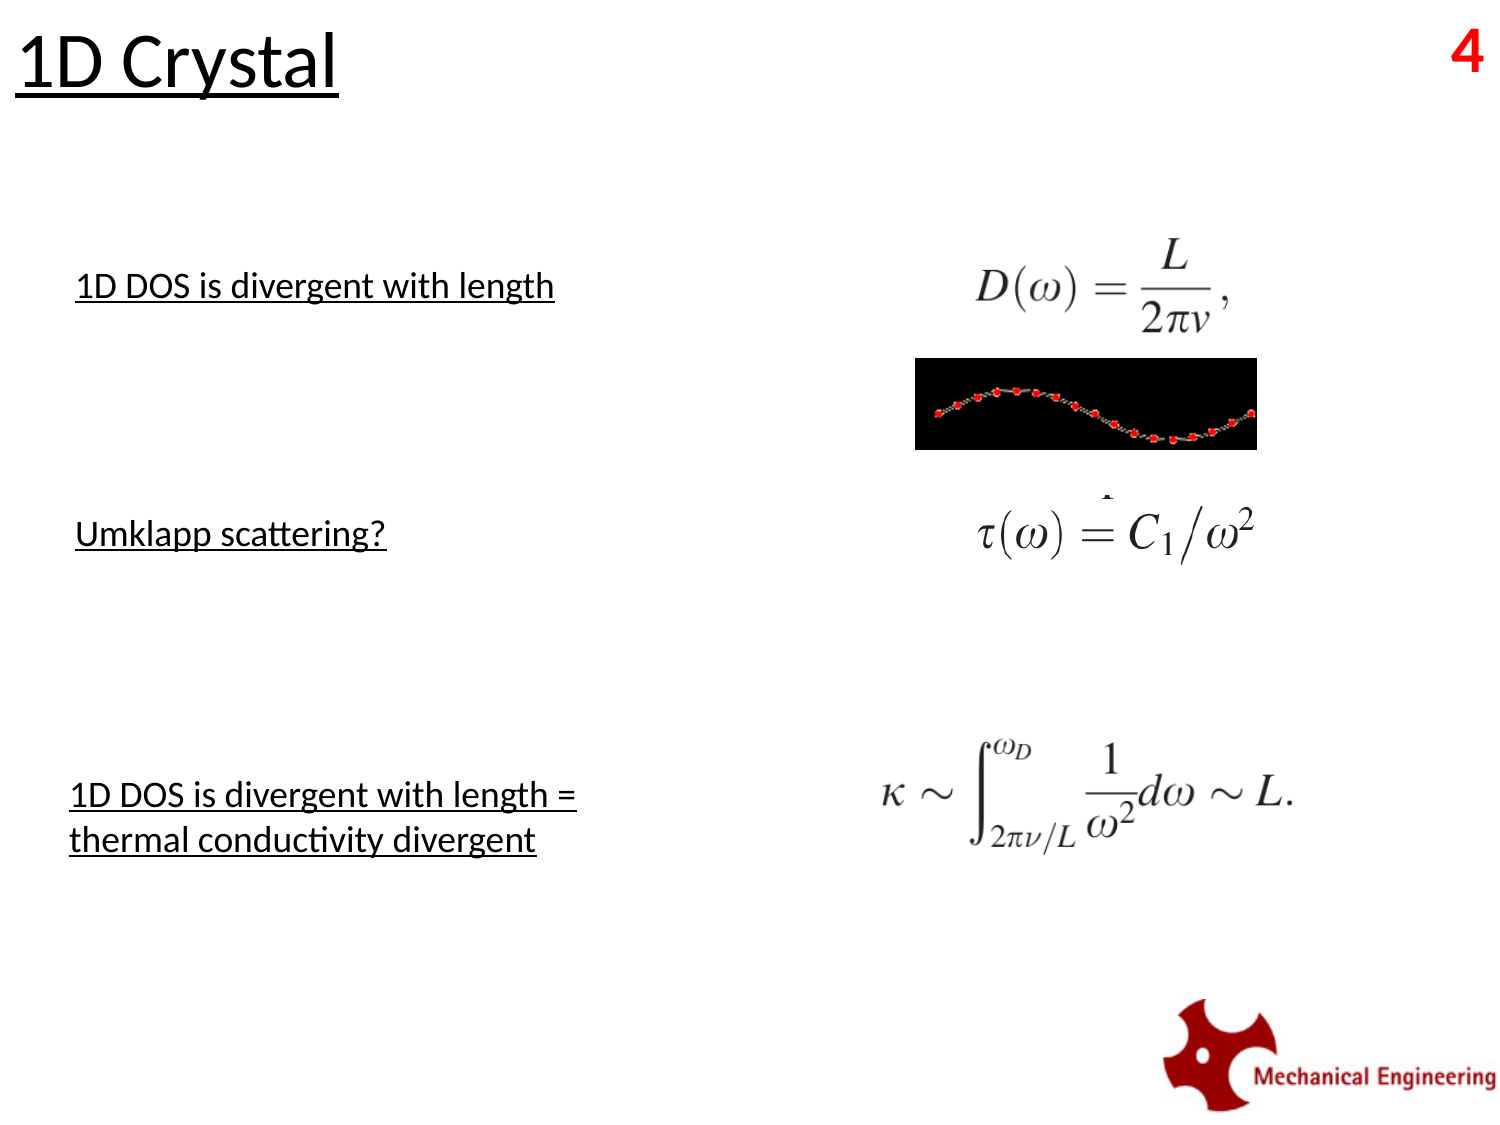

# 1D Crystal
4
1D DOS is divergent with length
Umklapp scattering?
1D DOS is divergent with length =
thermal conductivity divergent